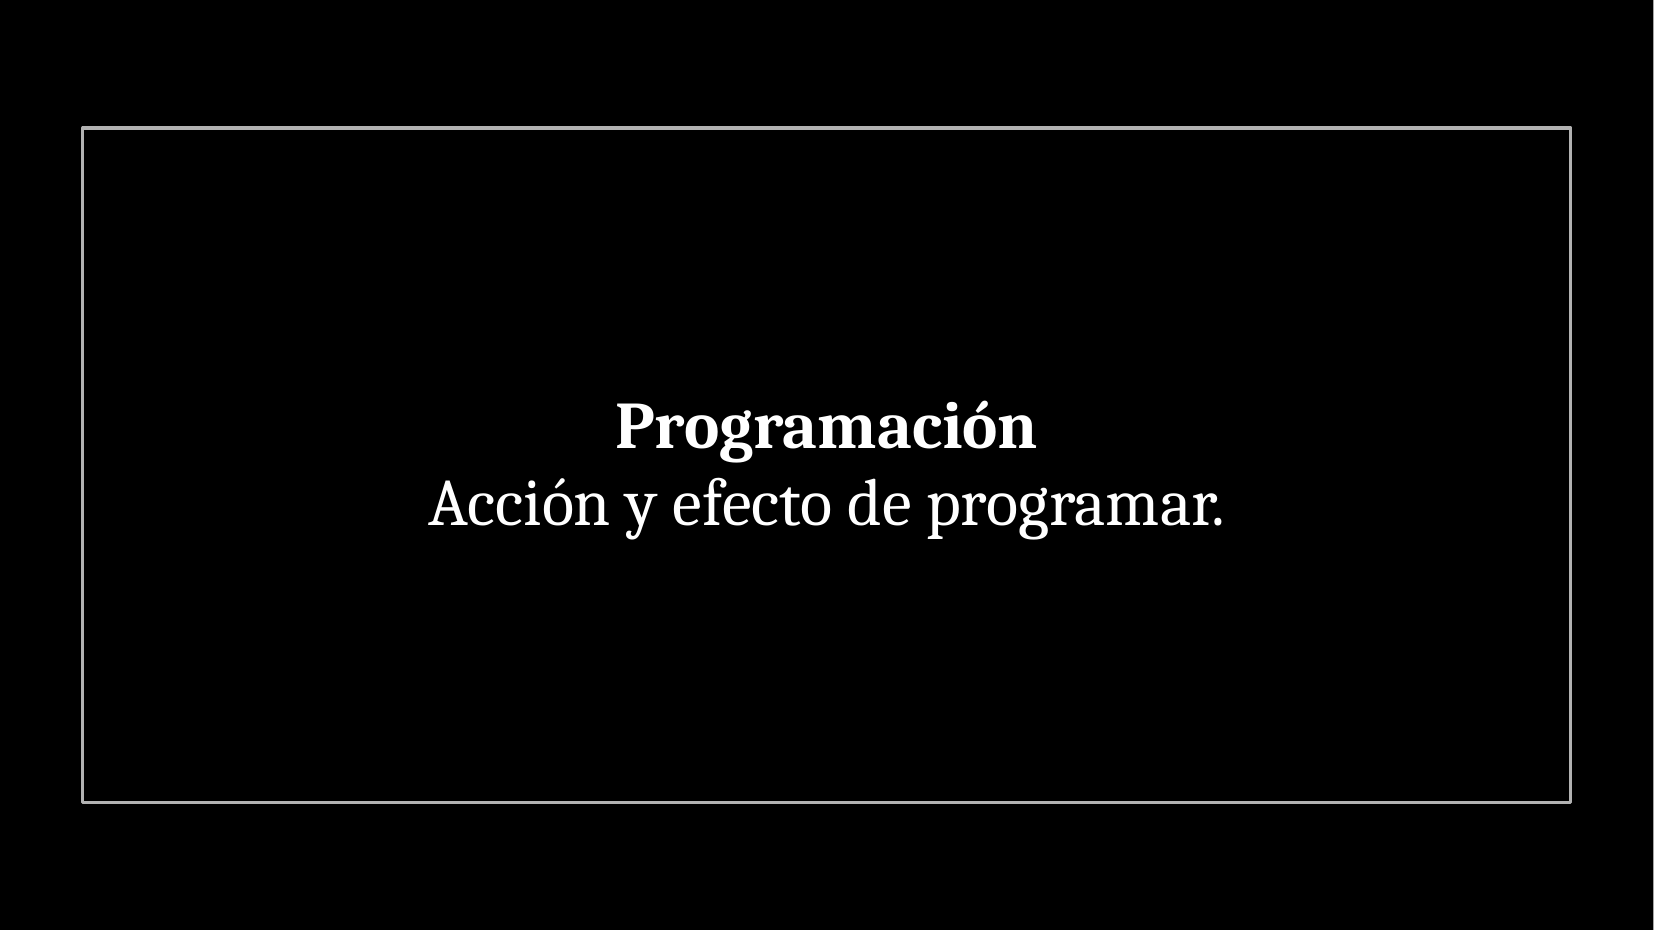

# Programación
Acción y efecto de programar.